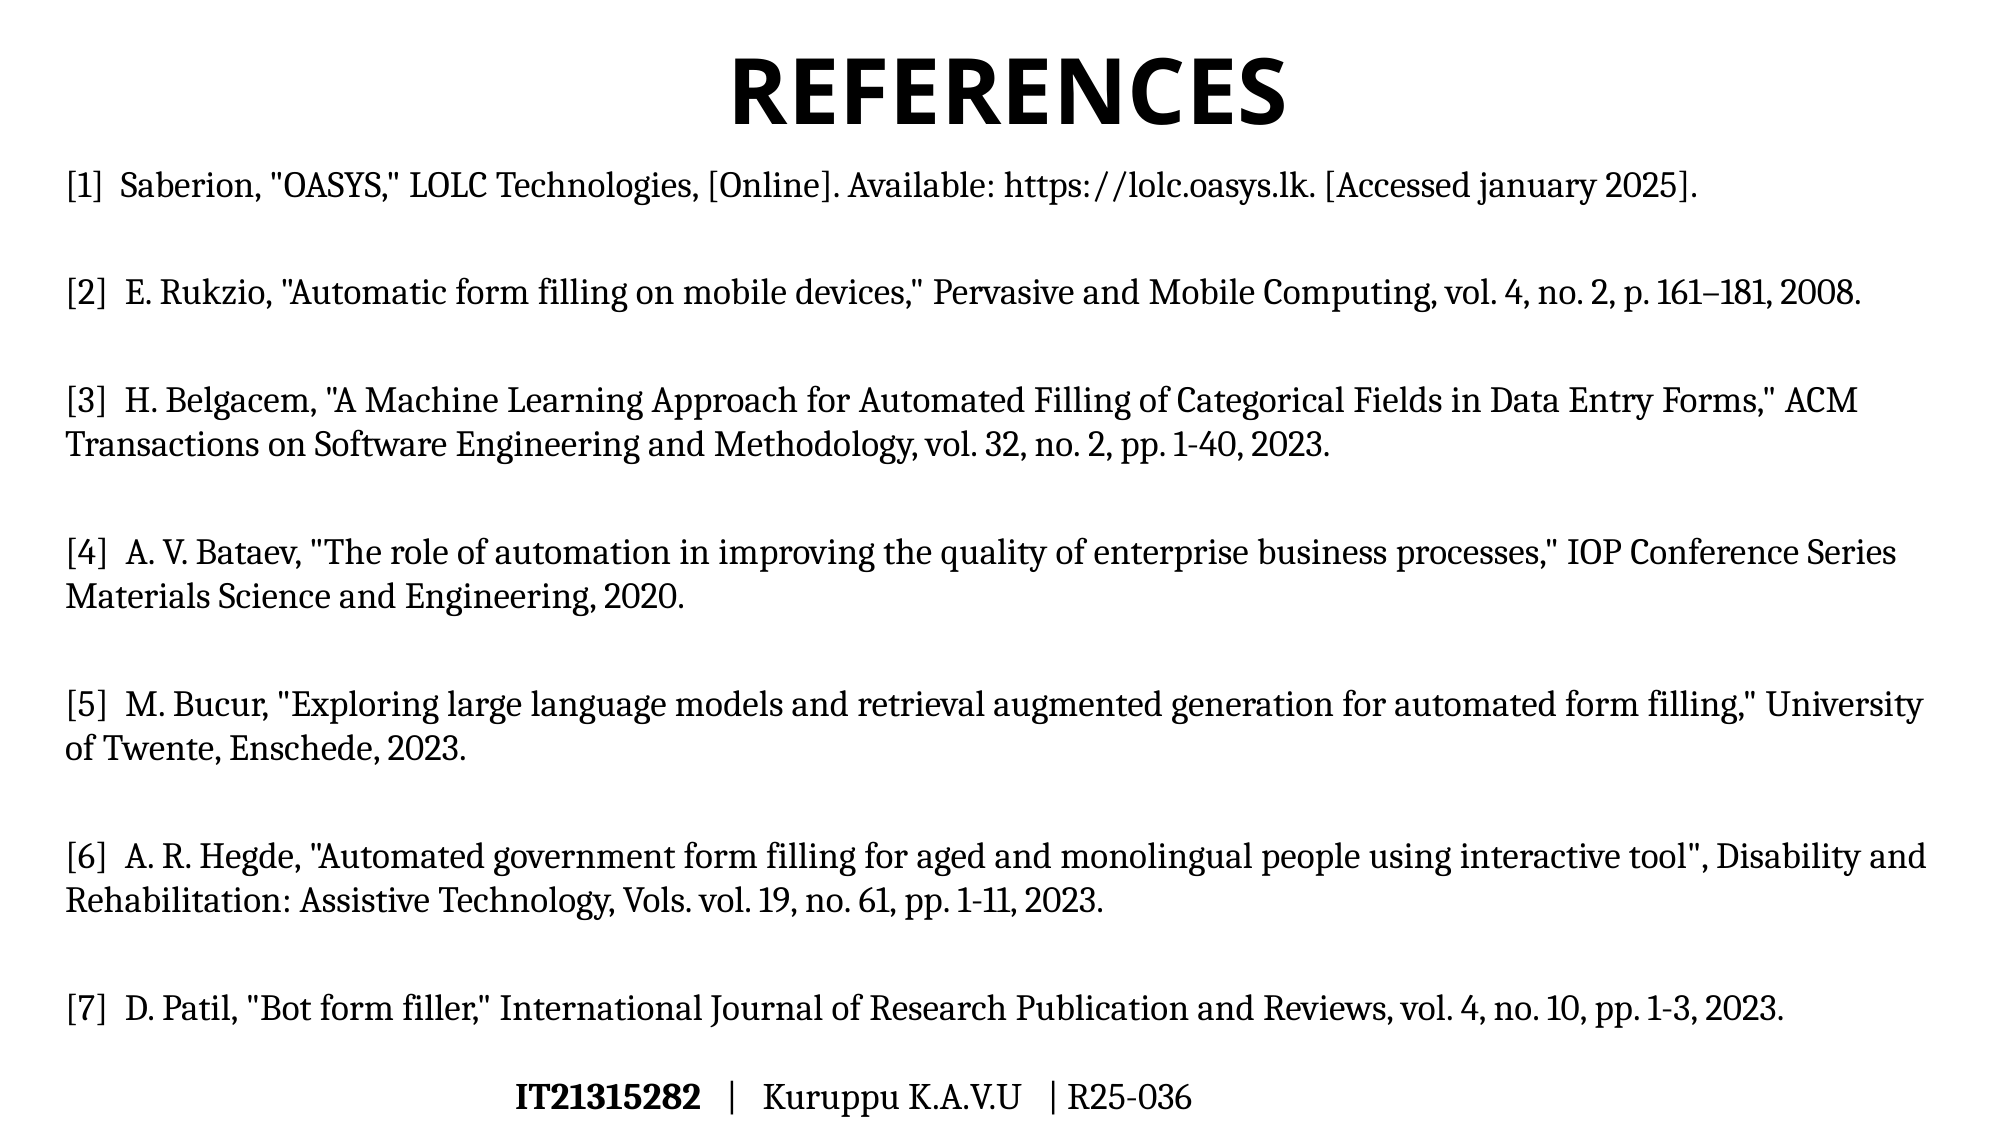

# REFERENCES
[1] Saberion, "OASYS," LOLC Technologies, [Online]. Available: https://lolc.oasys.lk. [Accessed january 2025].
[2] E. Rukzio, "Automatic form filling on mobile devices," Pervasive and Mobile Computing, vol. 4, no. 2, p. 161–181, 2008.
[3] H. Belgacem, "A Machine Learning Approach for Automated Filling of Categorical Fields in Data Entry Forms," ACM Transactions on Software Engineering and Methodology, vol. 32, no. 2, pp. 1-40, 2023.
[4] A. V. Bataev, "The role of automation in improving the quality of enterprise business processes," IOP Conference Series Materials Science and Engineering, 2020.
[5] M. Bucur, "Exploring large language models and retrieval augmented generation for automated form filling," University of Twente, Enschede, 2023.
[6] A. R. Hegde, "Automated government form filling for aged and monolingual people using interactive tool", Disability and Rehabilitation: Assistive Technology, Vols. vol. 19, no. 61, pp. 1-11, 2023.
[7] D. Patil, "Bot form filler," International Journal of Research Publication and Reviews, vol. 4, no. 10, pp. 1-3, 2023.
IT21315282 | Kuruppu K.A.V.U | R25-036